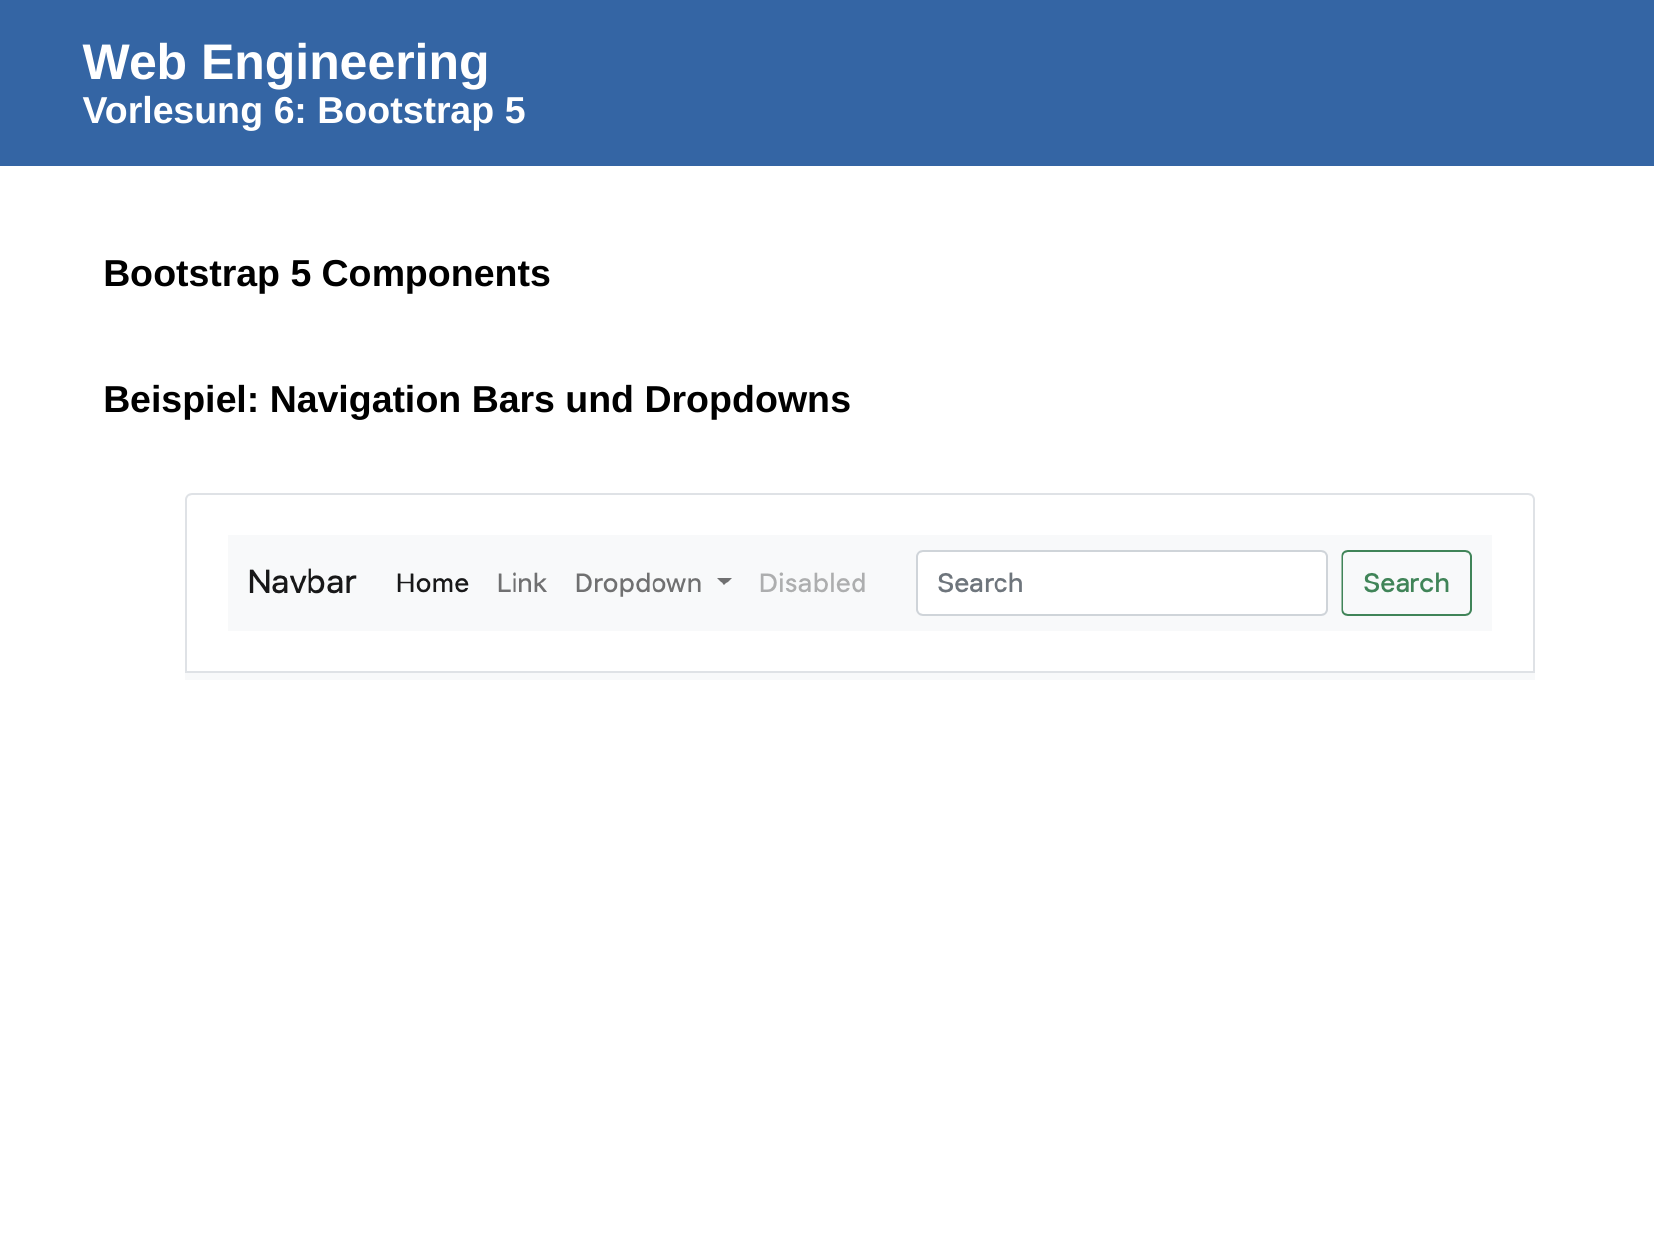

# Web Engineering Vorlesung 6: Bootstrap 5
Bootstrap 5 Components
Beispiel: Navigation Bars und Dropdowns